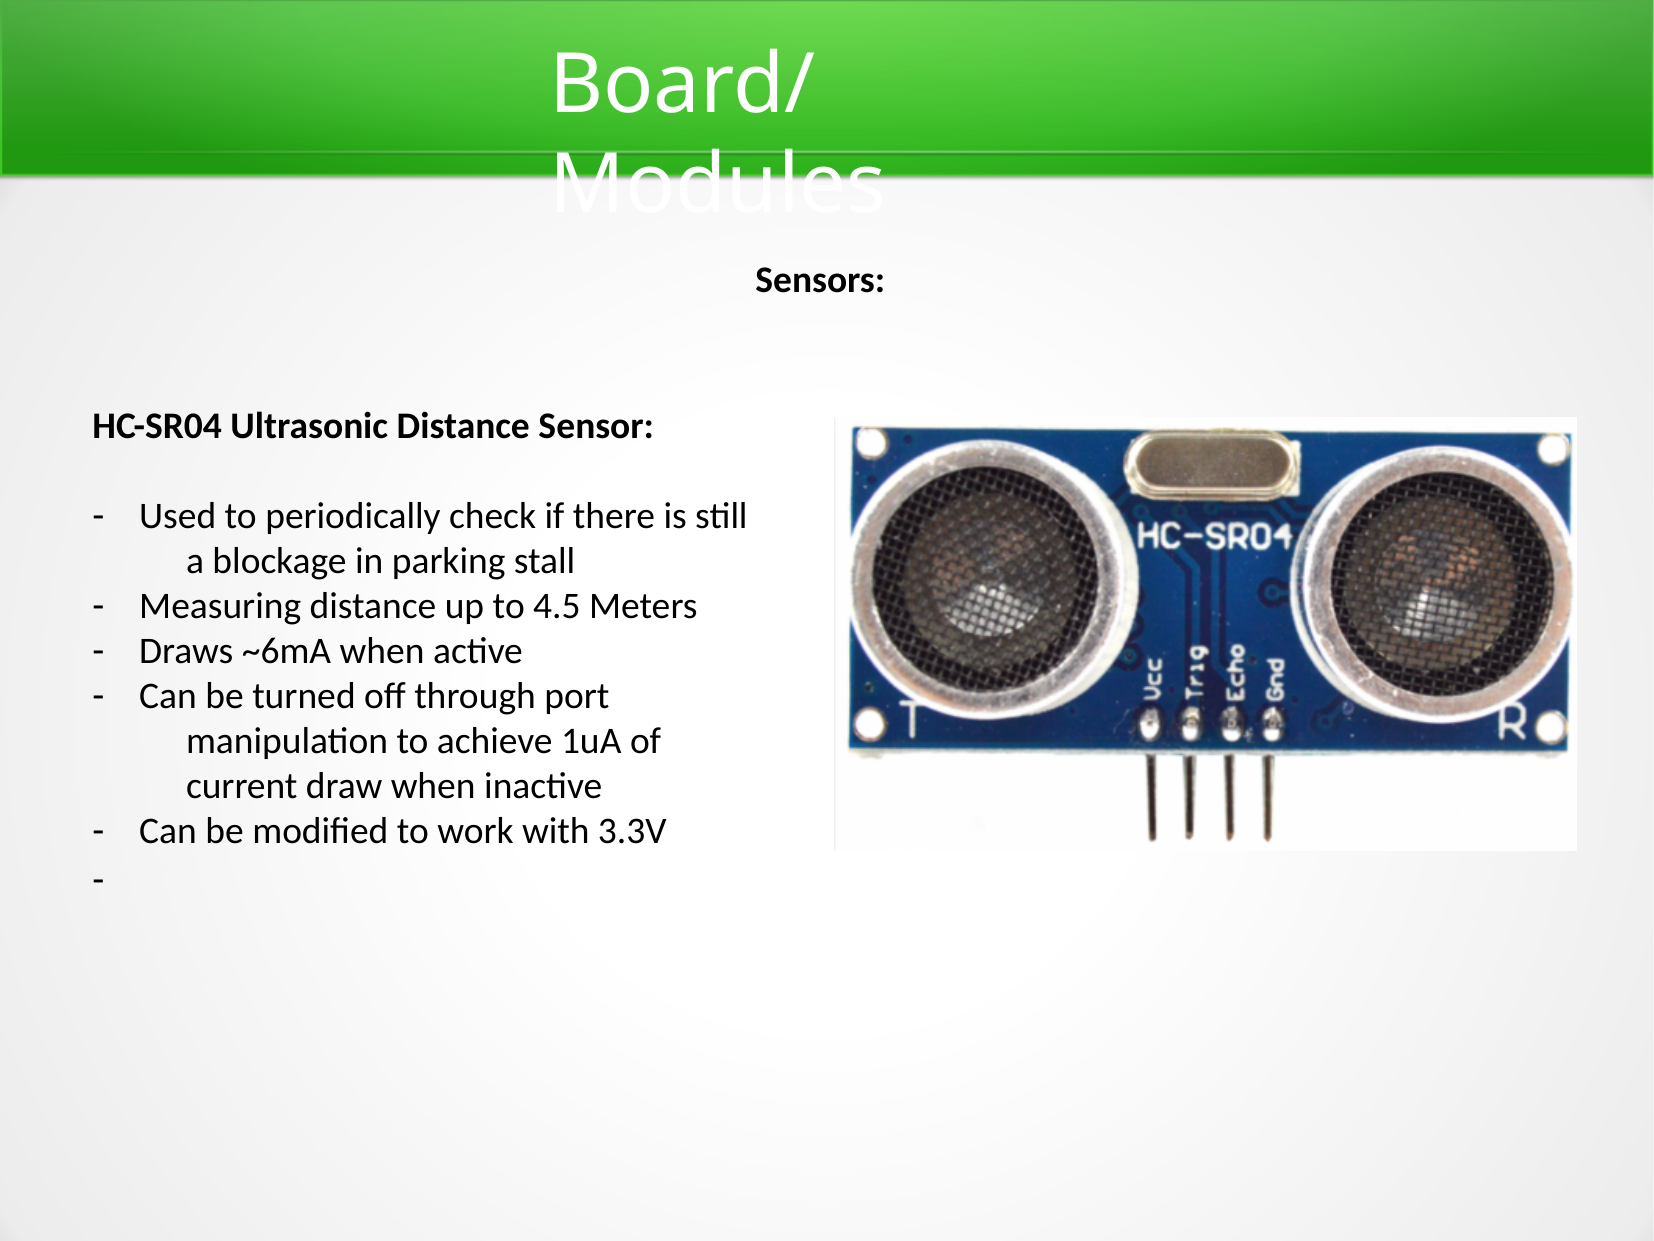

Board/Modules
Sensors:
HC-SR04 Ultrasonic Distance Sensor:
Used to periodically check if there is still a blockage in parking stall
Measuring distance up to 4.5 Meters
Draws ~6mA when active
Can be turned off through port manipulation to achieve 1uA of current draw when inactive
Can be modified to work with 3.3V